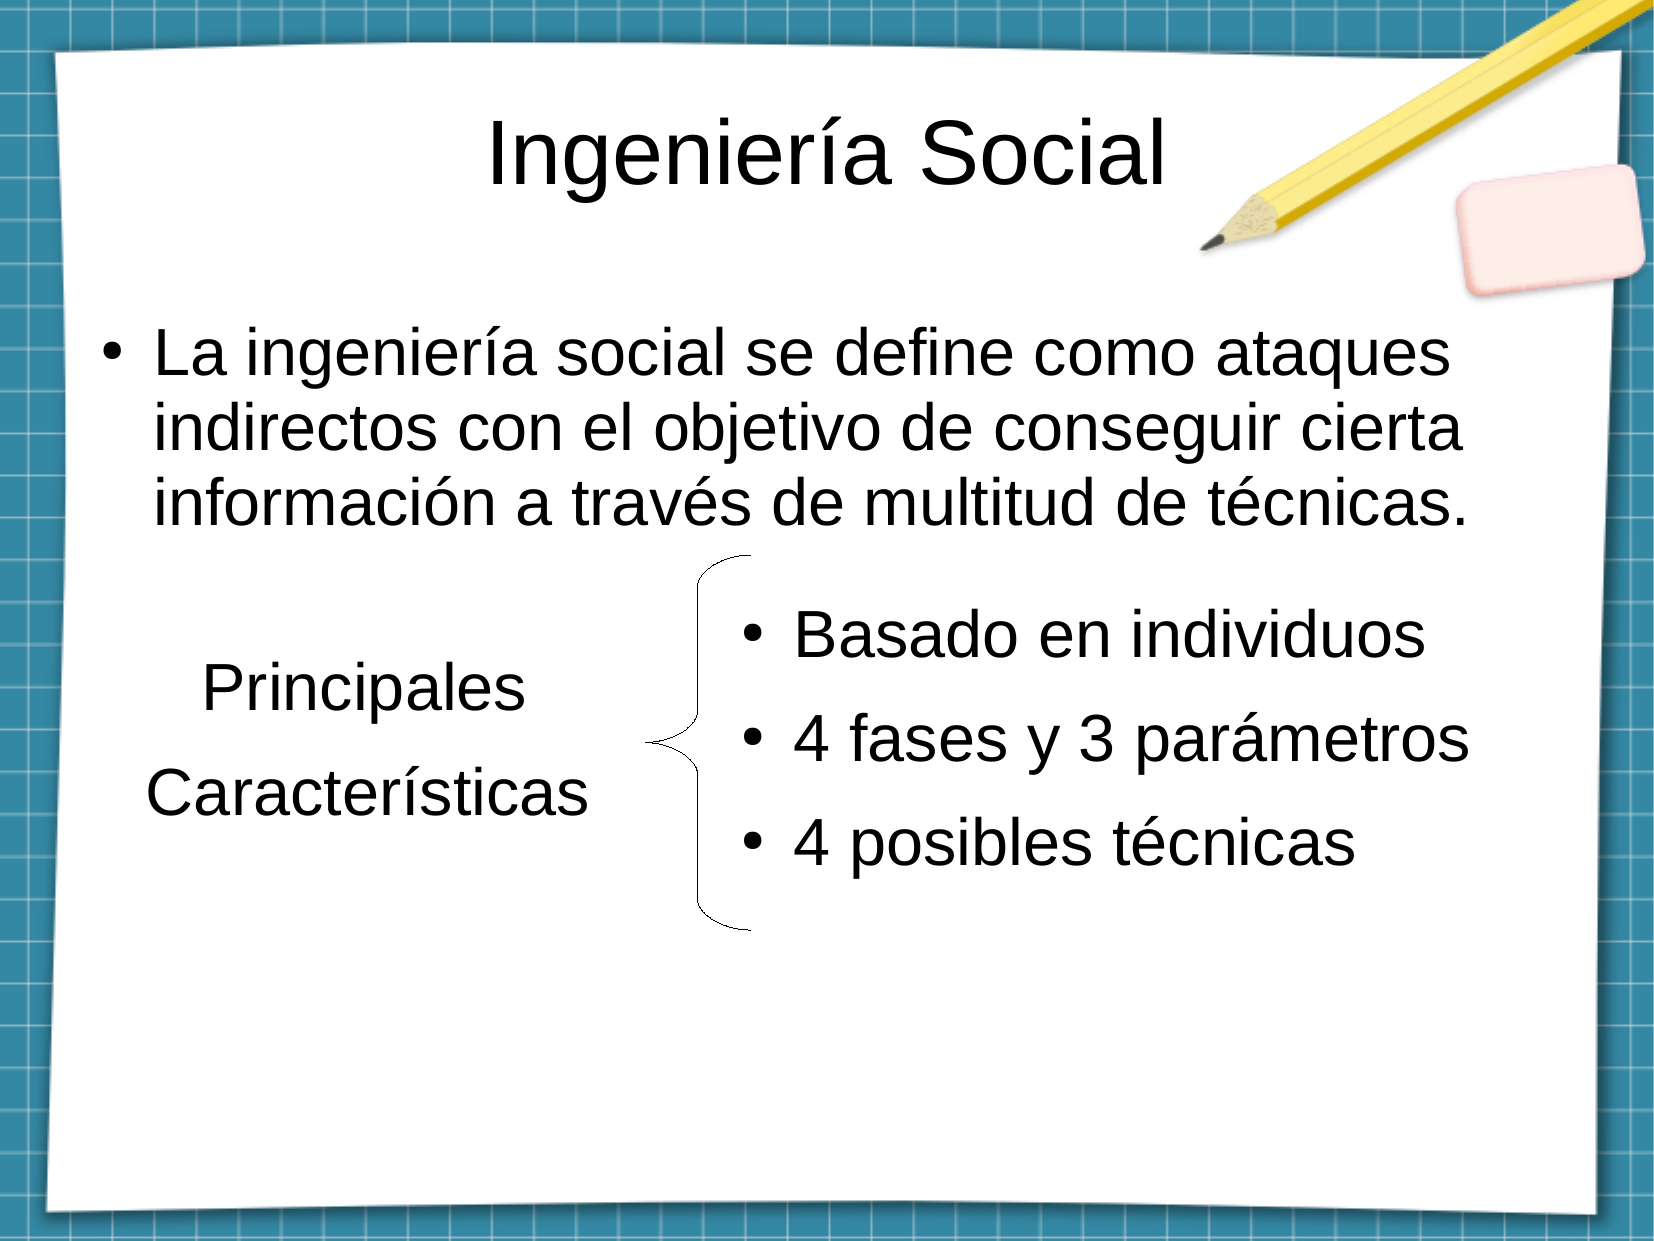

# Ingeniería Social
La ingeniería social se define como ataques indirectos con el objetivo de conseguir cierta información a través de multitud de técnicas.
Basado en individuos
4 fases y 3 parámetros
4 posibles técnicas
 Principales
Características